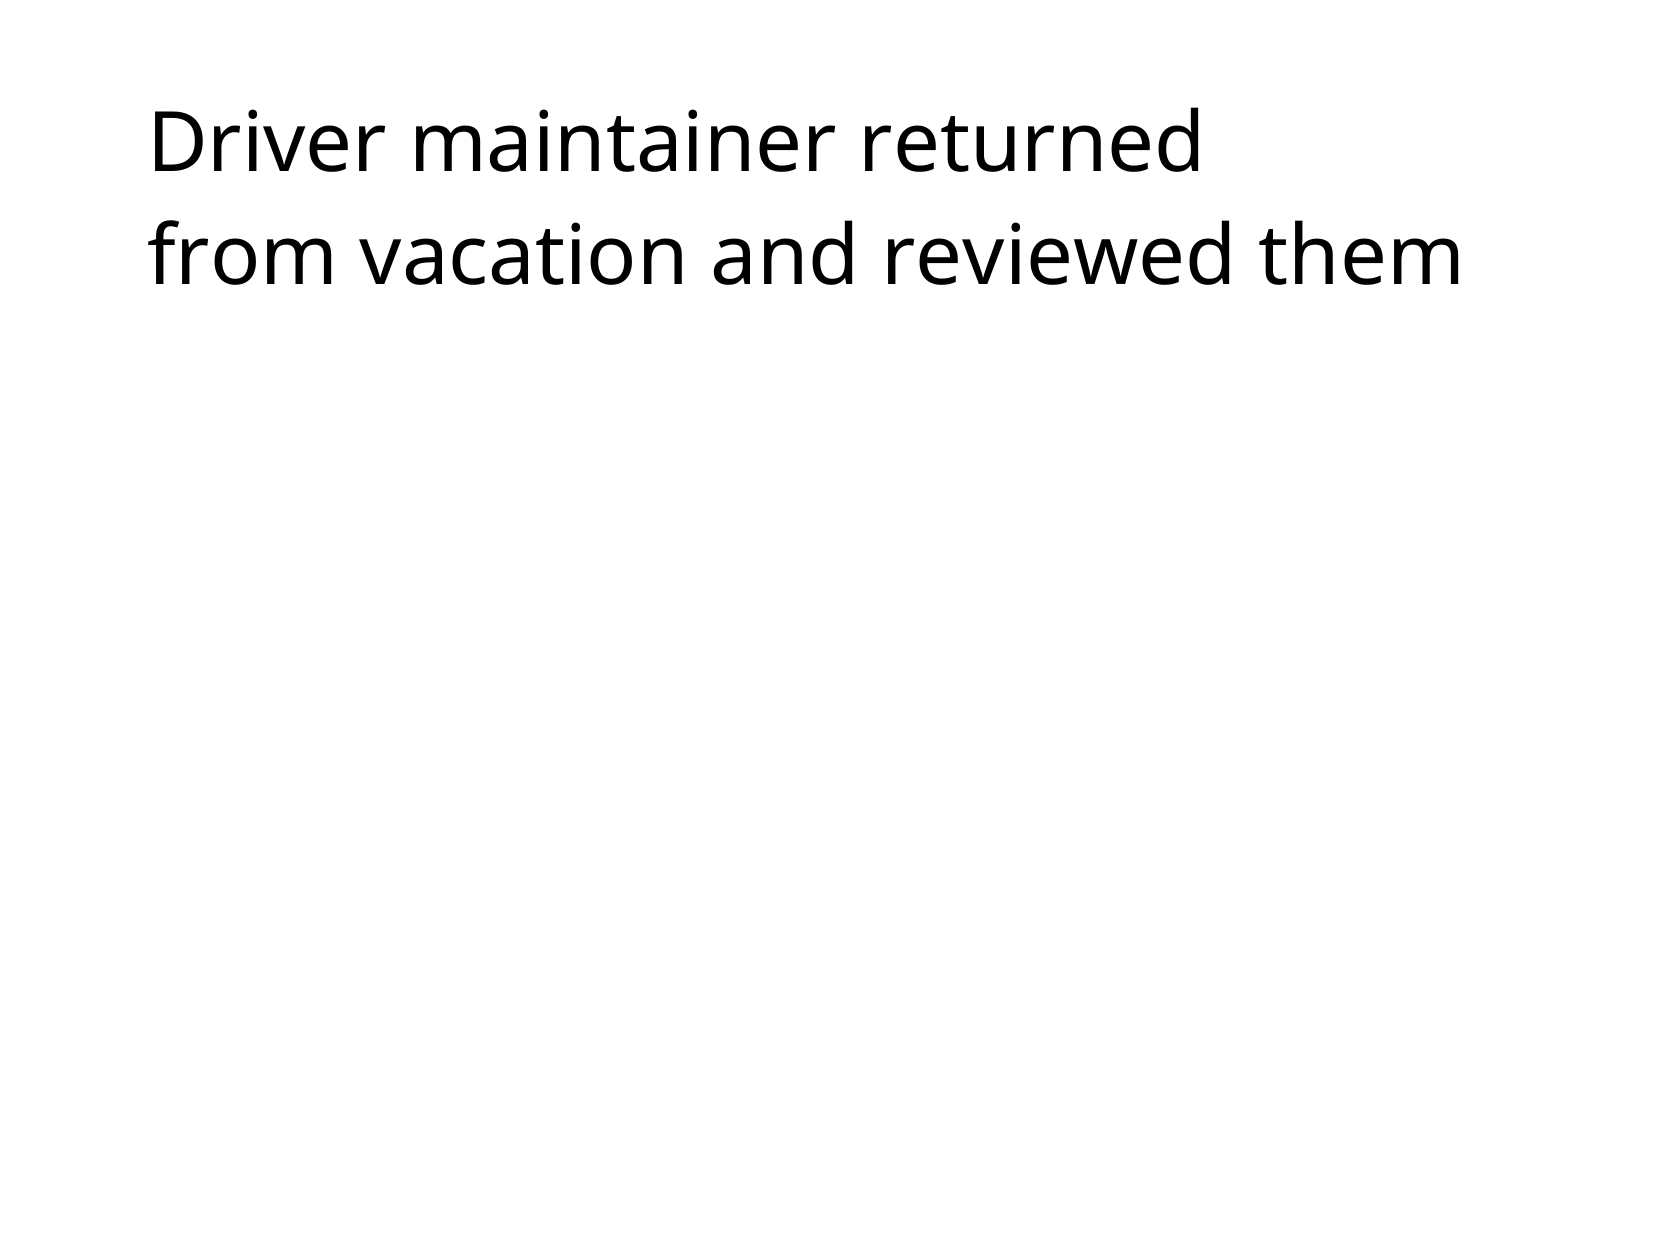

Driver maintainer returned
from vacation and reviewed them